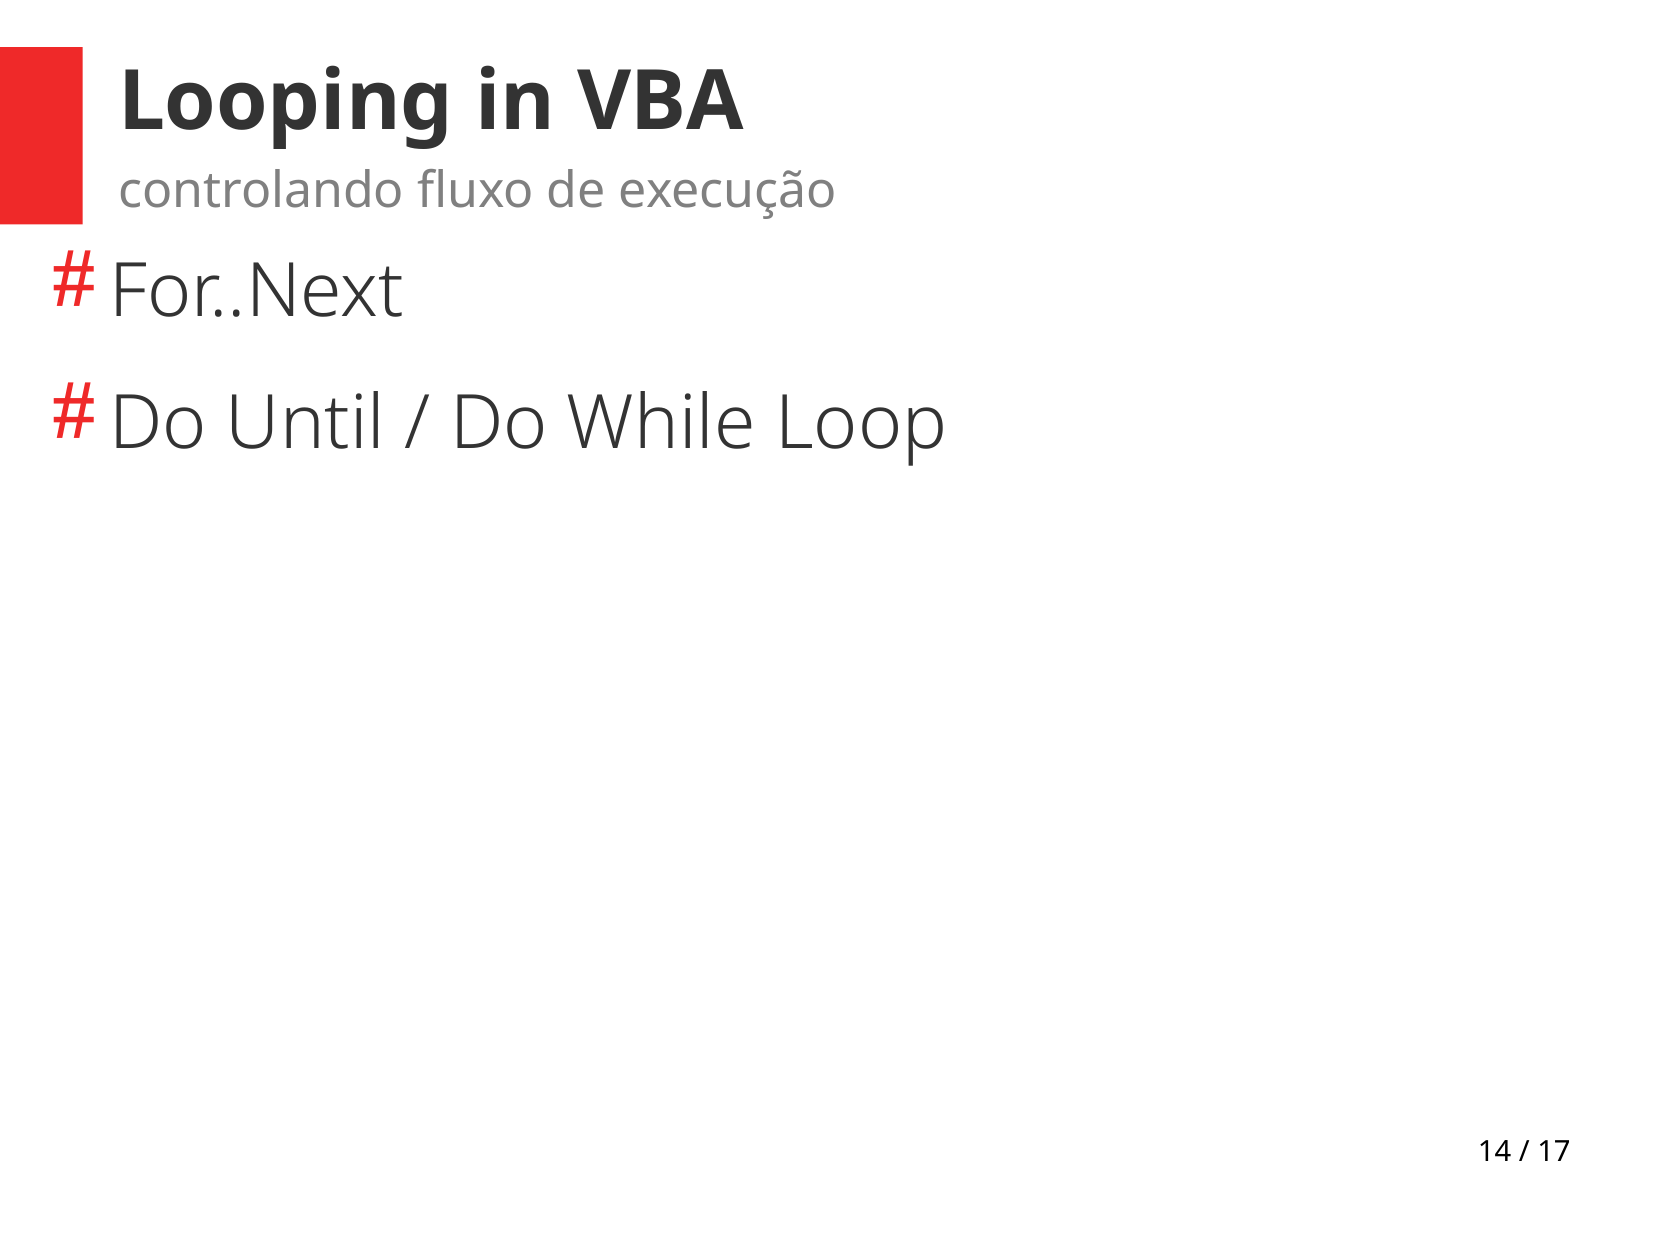

# Looping in VBA controlando fluxo de execução
For..Next
Do Until / Do While Loop
14